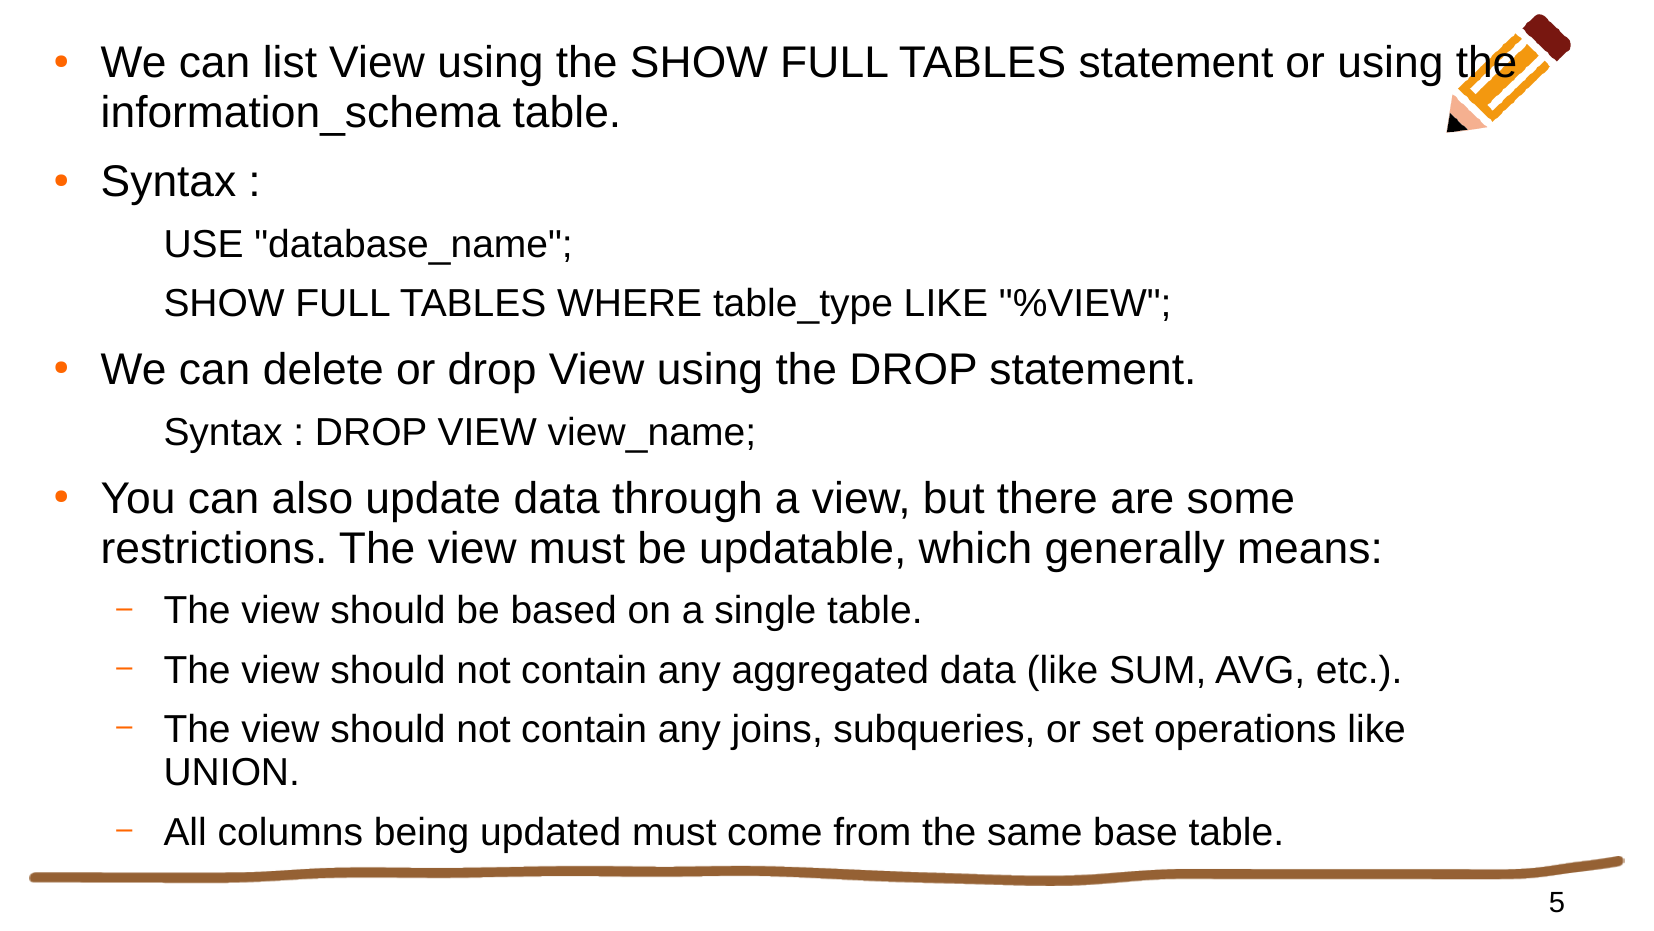

# We can list View using the SHOW FULL TABLES statement or using the information_schema table.
Syntax :
USE "database_name";
SHOW FULL TABLES WHERE table_type LIKE "%VIEW";
We can delete or drop View using the DROP statement.
Syntax : DROP VIEW view_name;
You can also update data through a view, but there are some restrictions. The view must be updatable, which generally means:
The view should be based on a single table.
The view should not contain any aggregated data (like SUM, AVG, etc.).
The view should not contain any joins, subqueries, or set operations like UNION.
All columns being updated must come from the same base table.
5